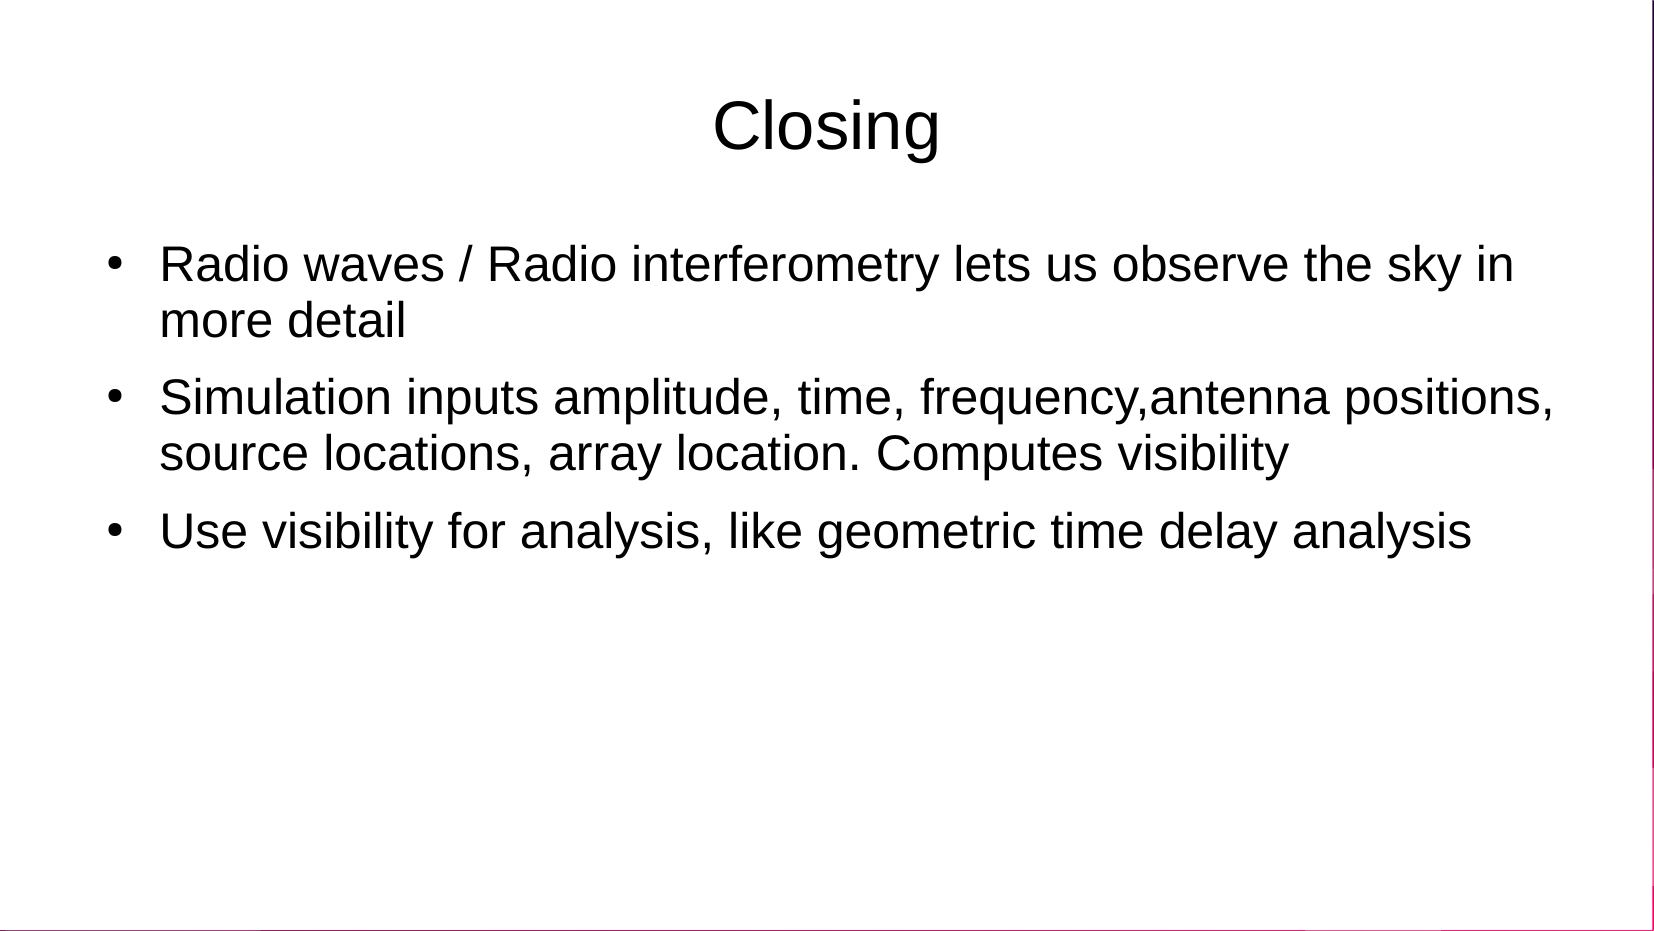

# Closing
Radio waves / Radio interferometry lets us observe the sky in more detail
Simulation inputs amplitude, time, frequency,antenna positions, source locations, array location. Computes visibility
Use visibility for analysis, like geometric time delay analysis